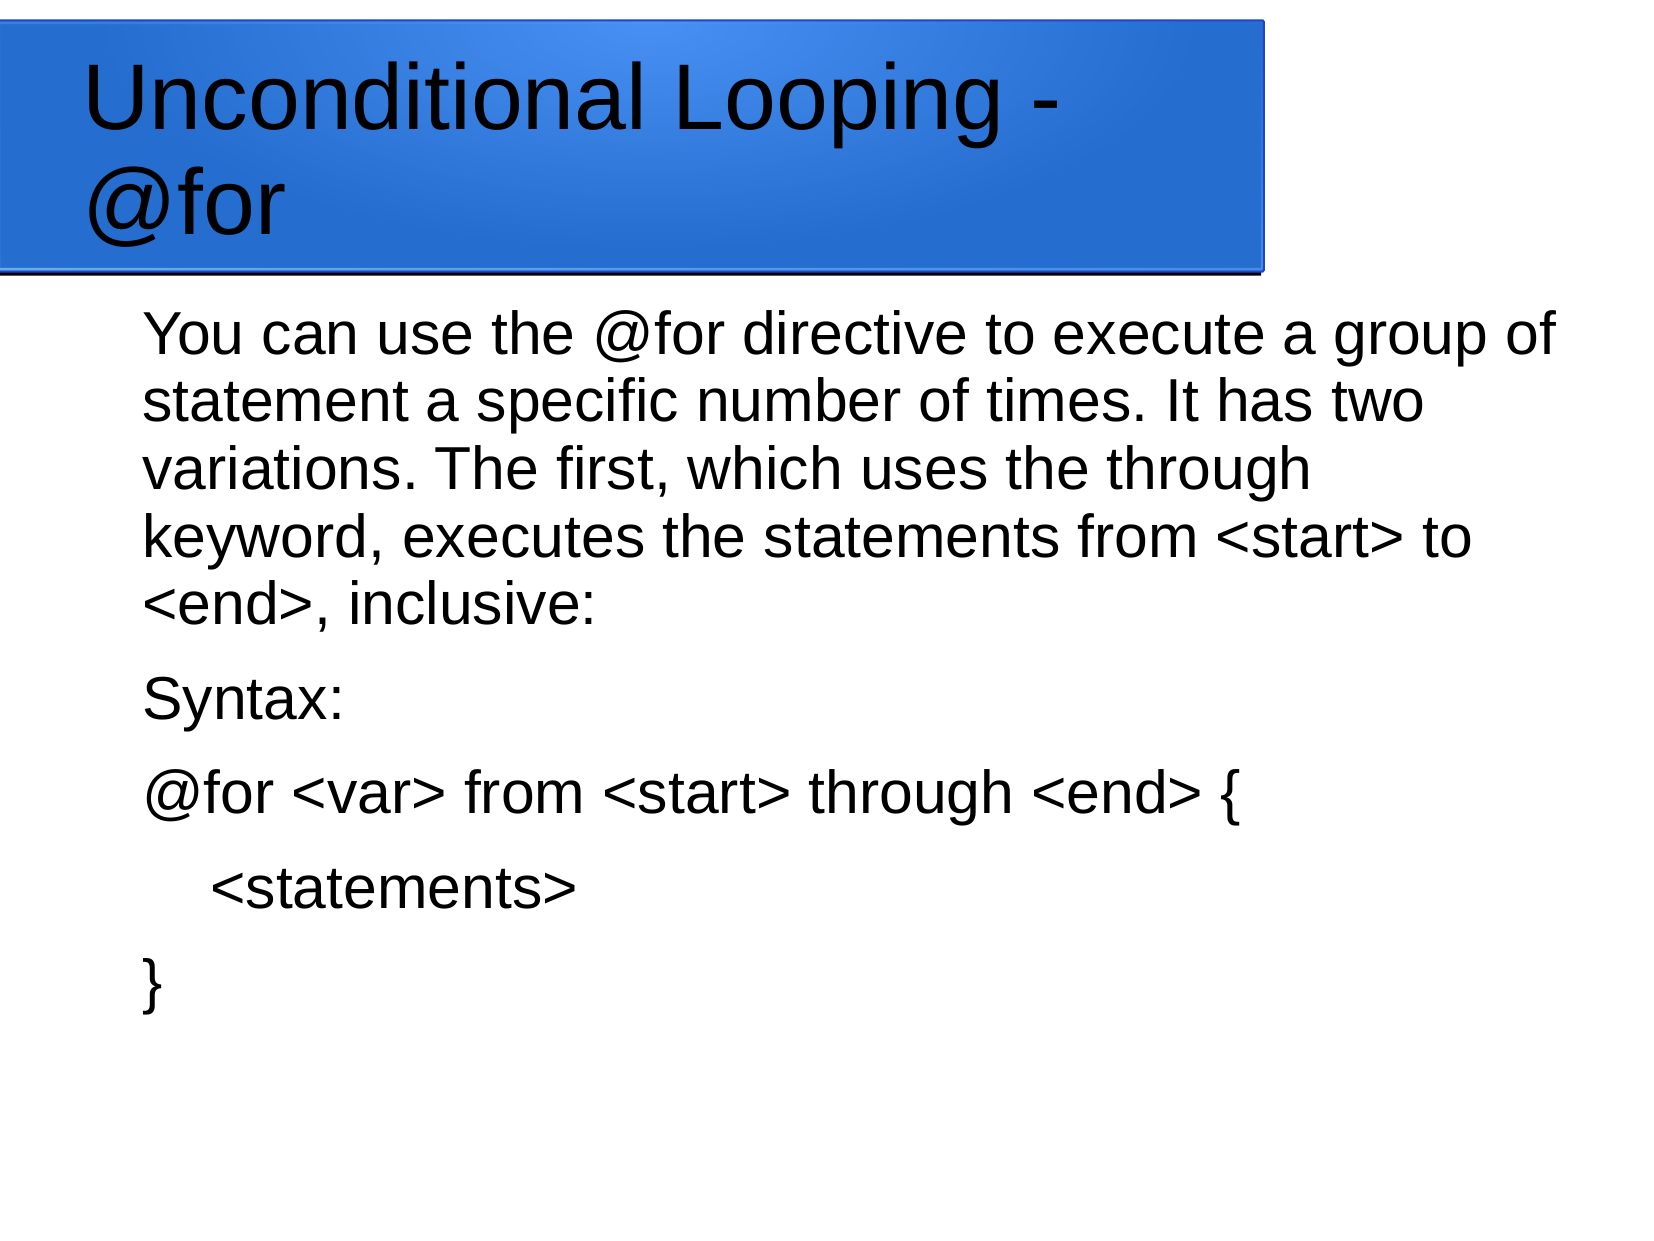

# Unconditional Looping - @for
You can use the @for directive to execute a group of statement a specific number of times. It has two variations. The first, which uses the through keyword, executes the statements from <start> to <end>, inclusive:
Syntax:
@for <var> from <start> through <end> {
 <statements>
}